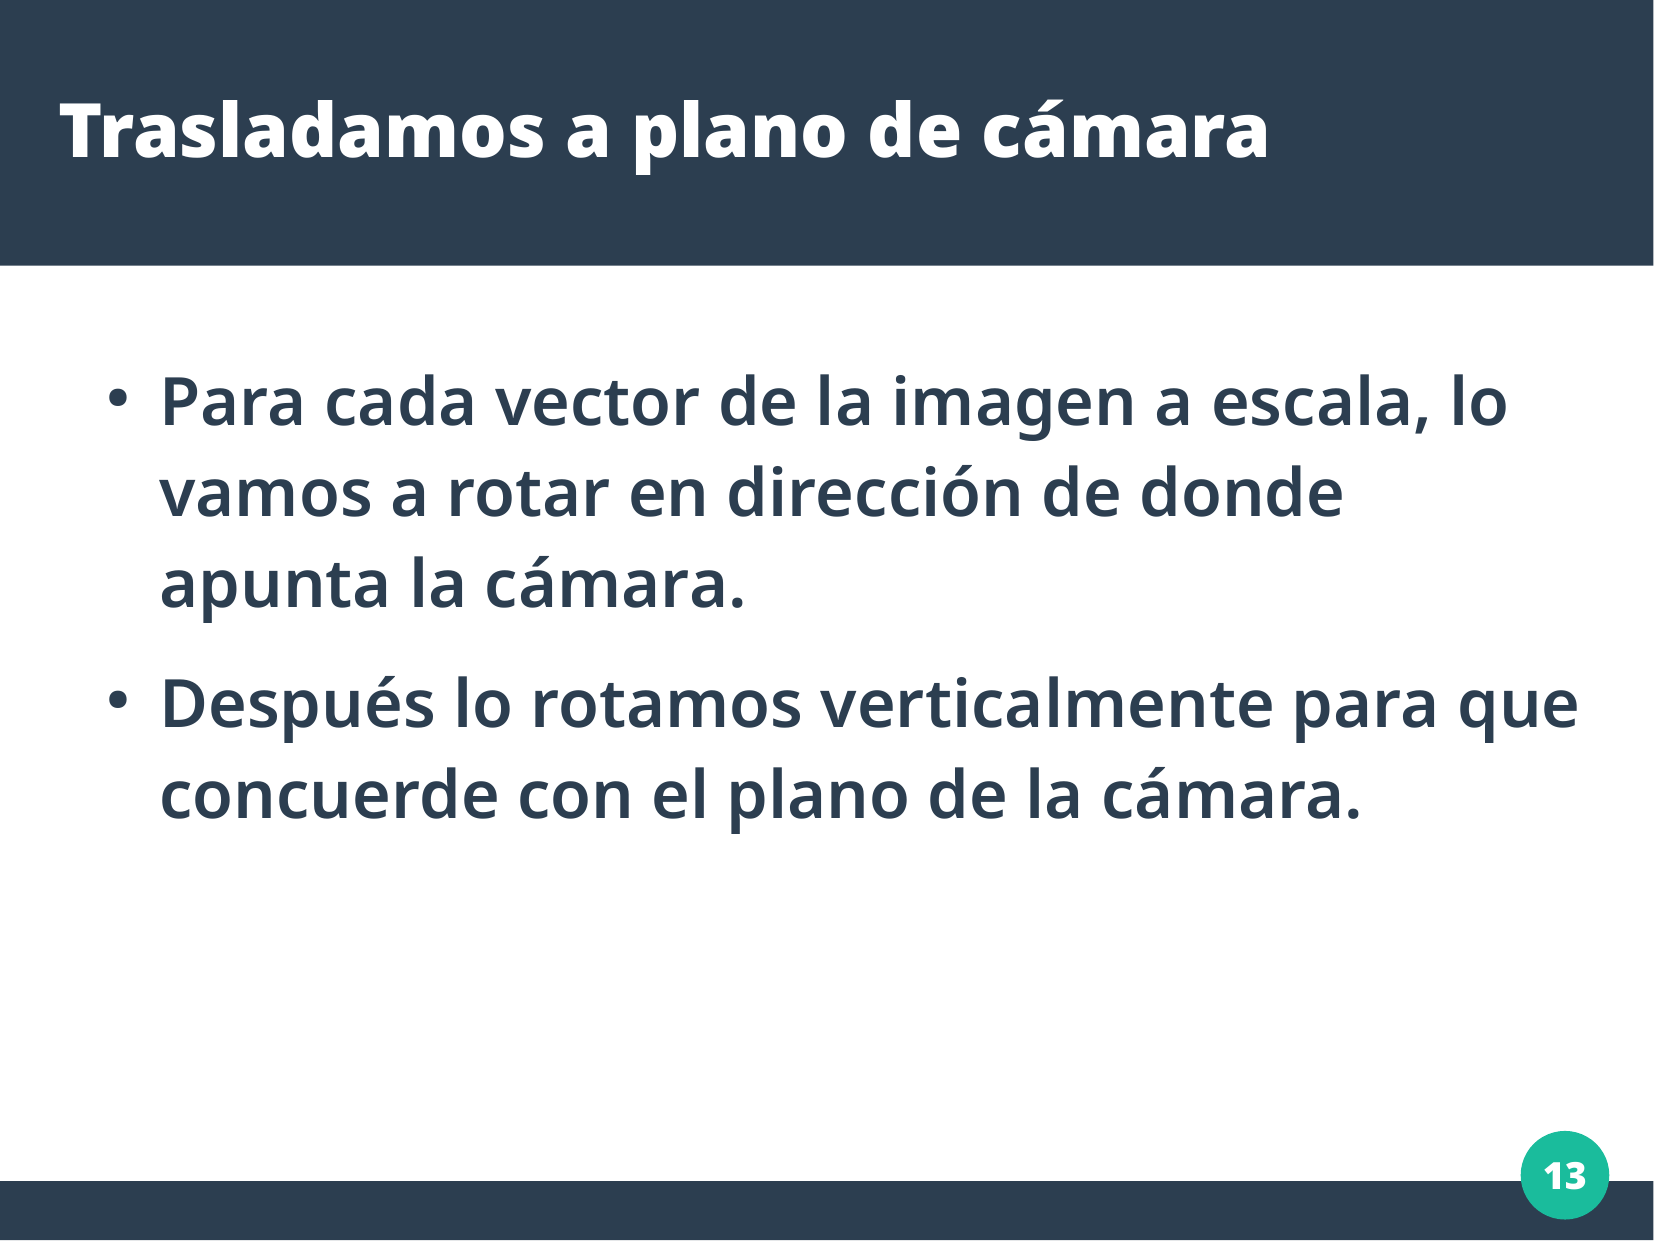

# Trasladamos a plano de cámara
Para cada vector de la imagen a escala, lo vamos a rotar en dirección de donde apunta la cámara.
Después lo rotamos verticalmente para que concuerde con el plano de la cámara.
13